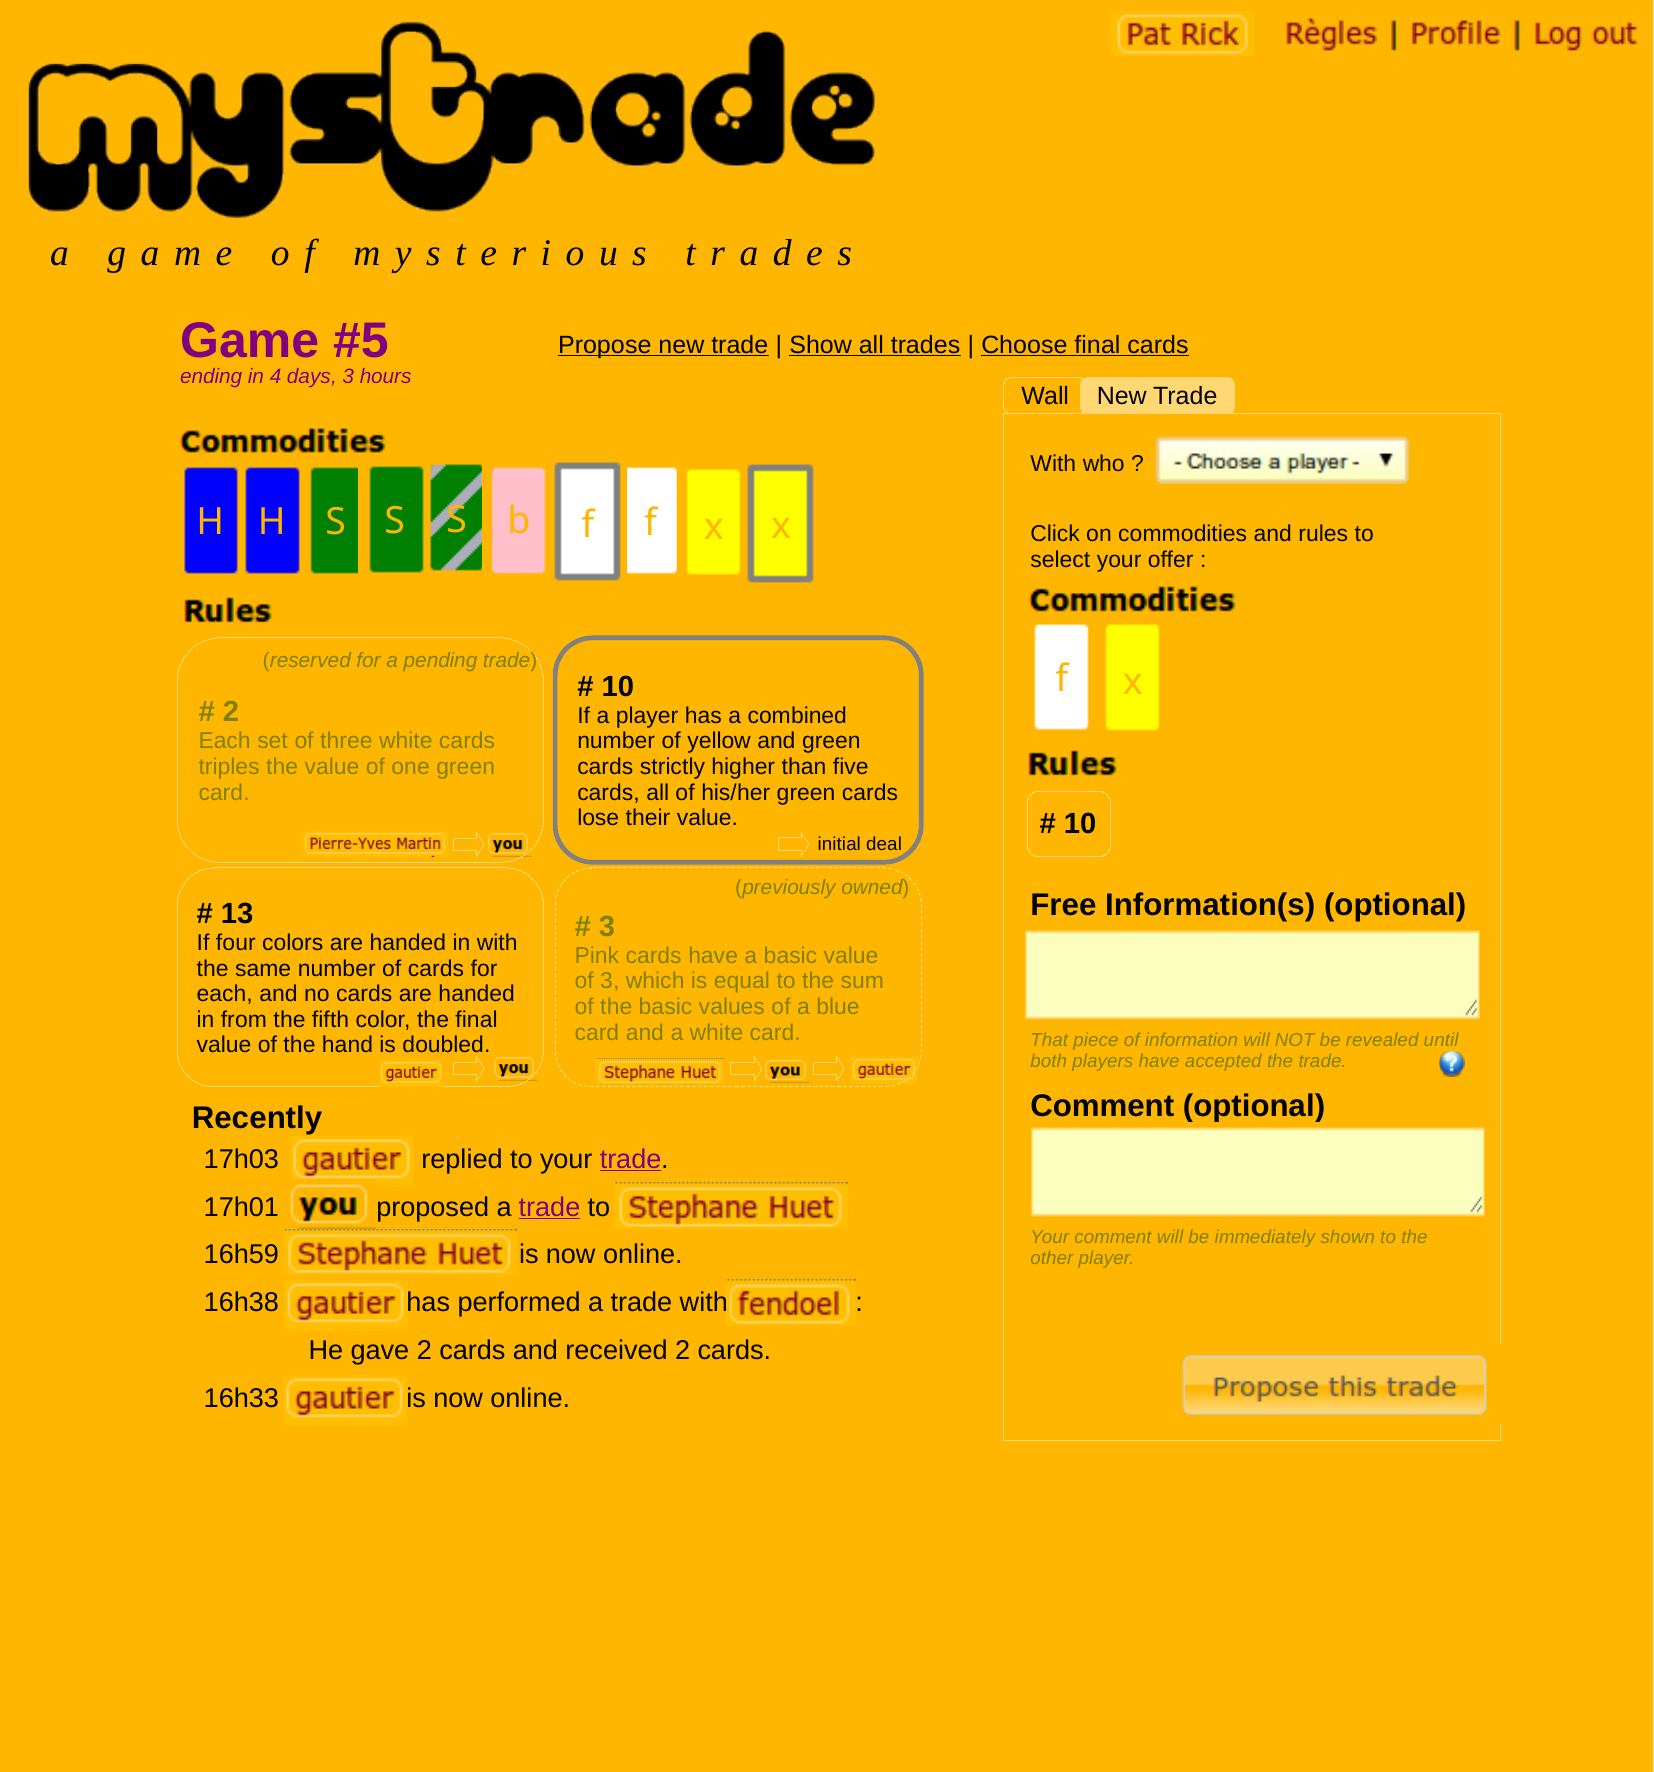

a game of mysterious trades
Game #5
Propose new trade | Show all trades | Choose final cards
ending in 4 days, 3 hours
Wall
New Trade
With who ?
f
S
S
H
H
S
b
x
f
x
x
Click on commodities and rules to select your offer :
f
x
# 2
Each set of three white cards triples the value of one green card.
# 10
If a player has a combined number of yellow and green cards strictly higher than five cards, all of his/her green cards lose their value.
(reserved for a pending trade)
# 10
initial deal
# 13
If four colors are handed in with the same number of cards for each, and no cards are handed in from the fifth color, the final value of the hand is doubled.
# 3
Pink cards have a basic value of 3, which is equal to the sum of the basic values of a blue card and a white card.
(previously owned)
Free Information(s) (optional)
That piece of information will NOT be revealed until both players have accepted the trade.
Comment (optional)
Recently
17h03 replied to your trade.
17h01 proposed a trade to .
16h59 is now online.
16h38 has performed a trade with  :
 He gave 2 cards and received 2 cards.
16h33 is now online.
Your comment will be immediately shown to the other player.